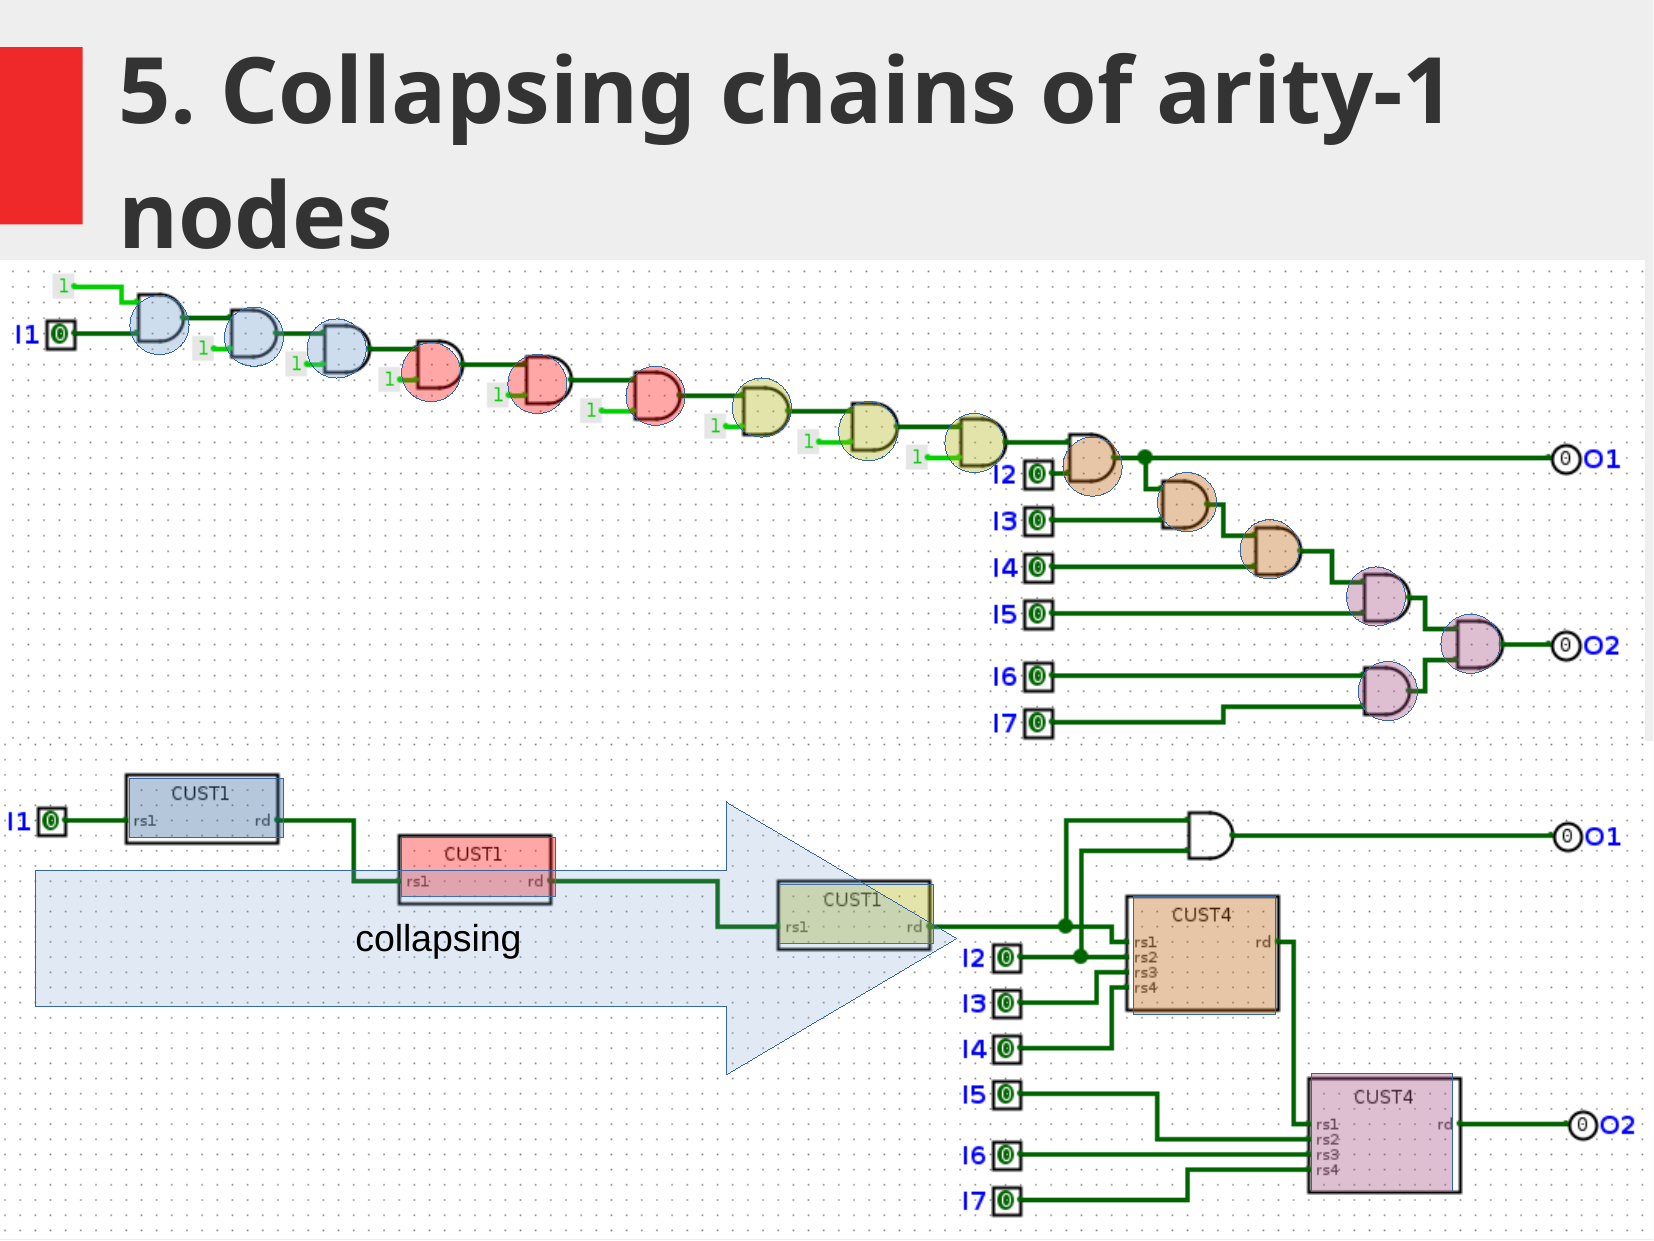

# 5. Collapsing chains of arity-1 nodes
collapsing
Simon A. Marti BA6
Instruction fusion opportunities in Manticore
27